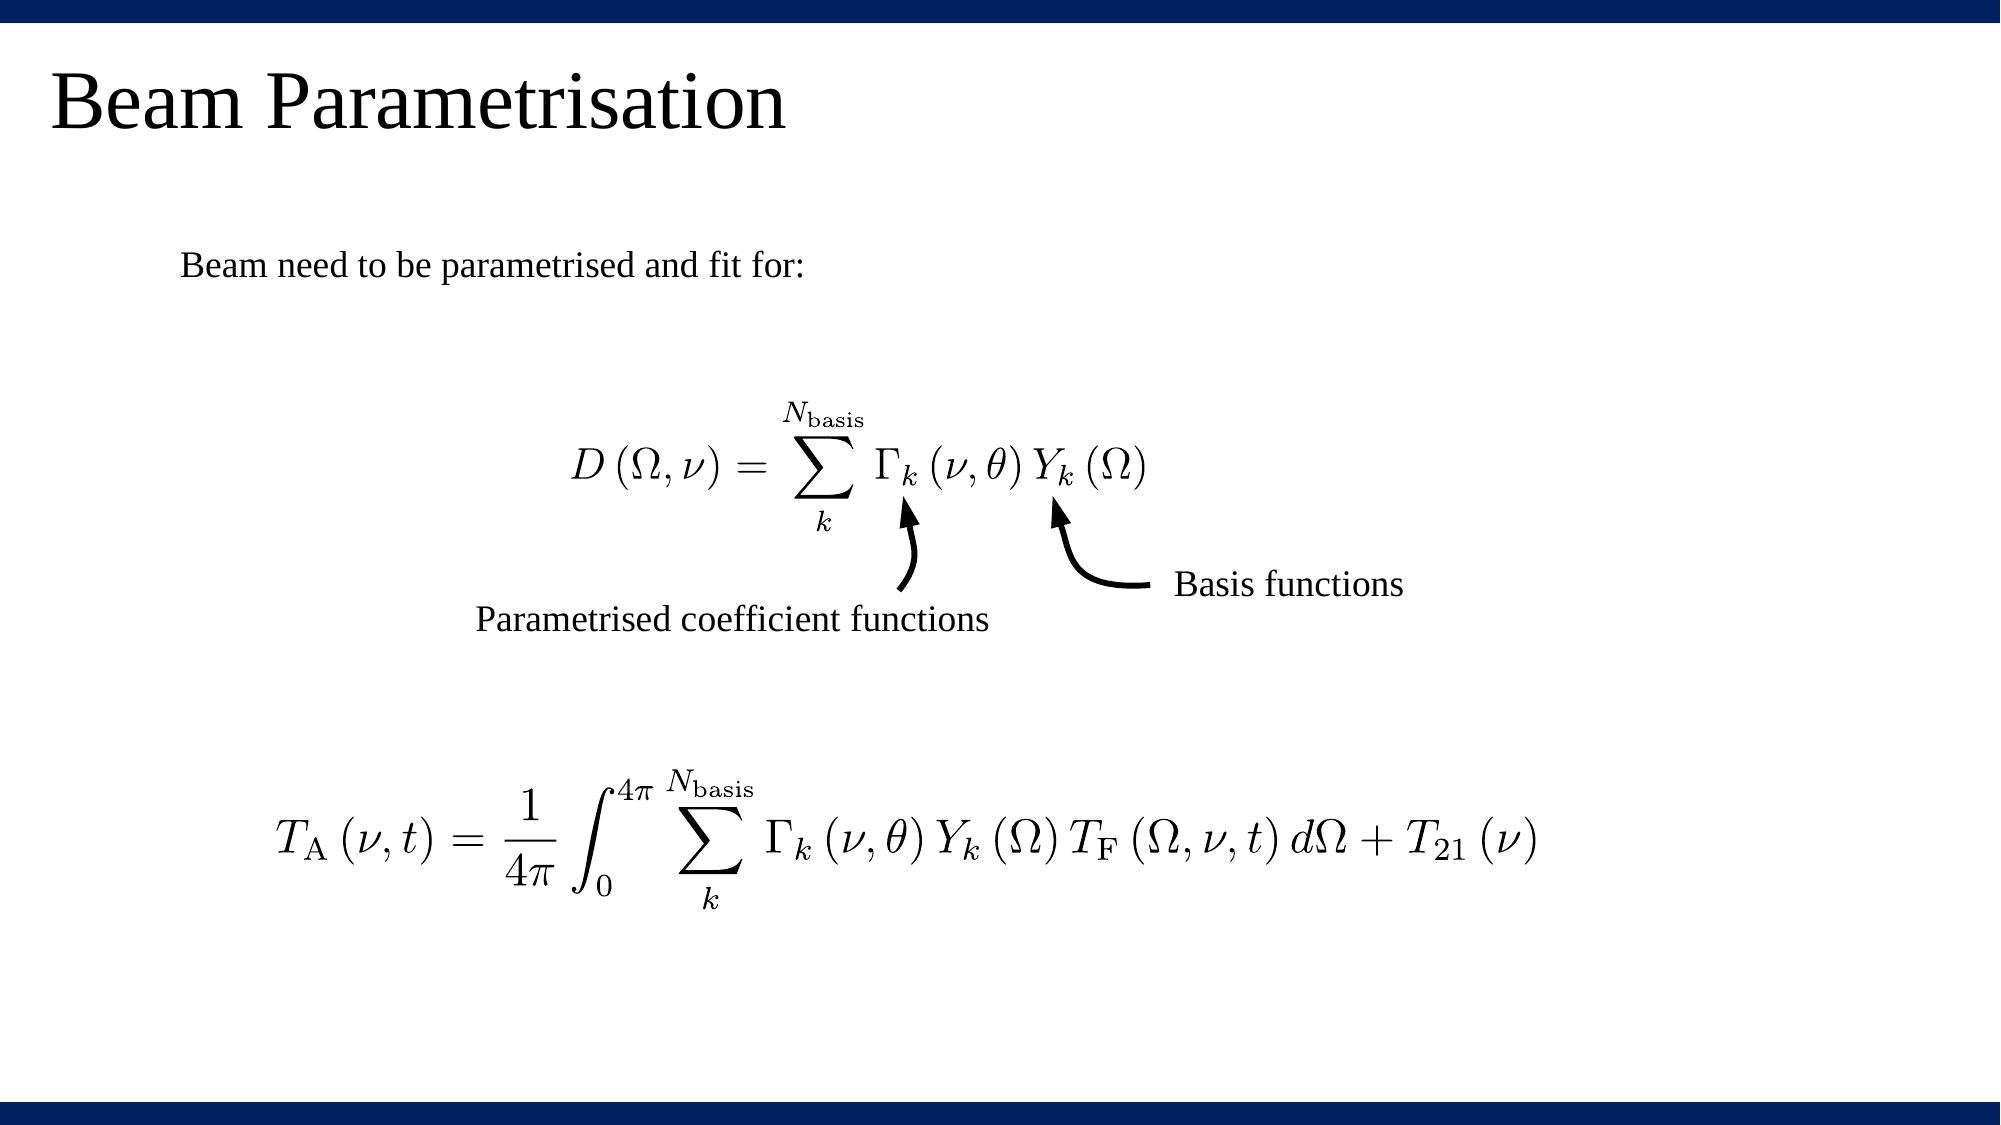

Beam Parametrisation
Beam need to be parametrised and fit for:
Basis functions
Parametrised coefficient functions